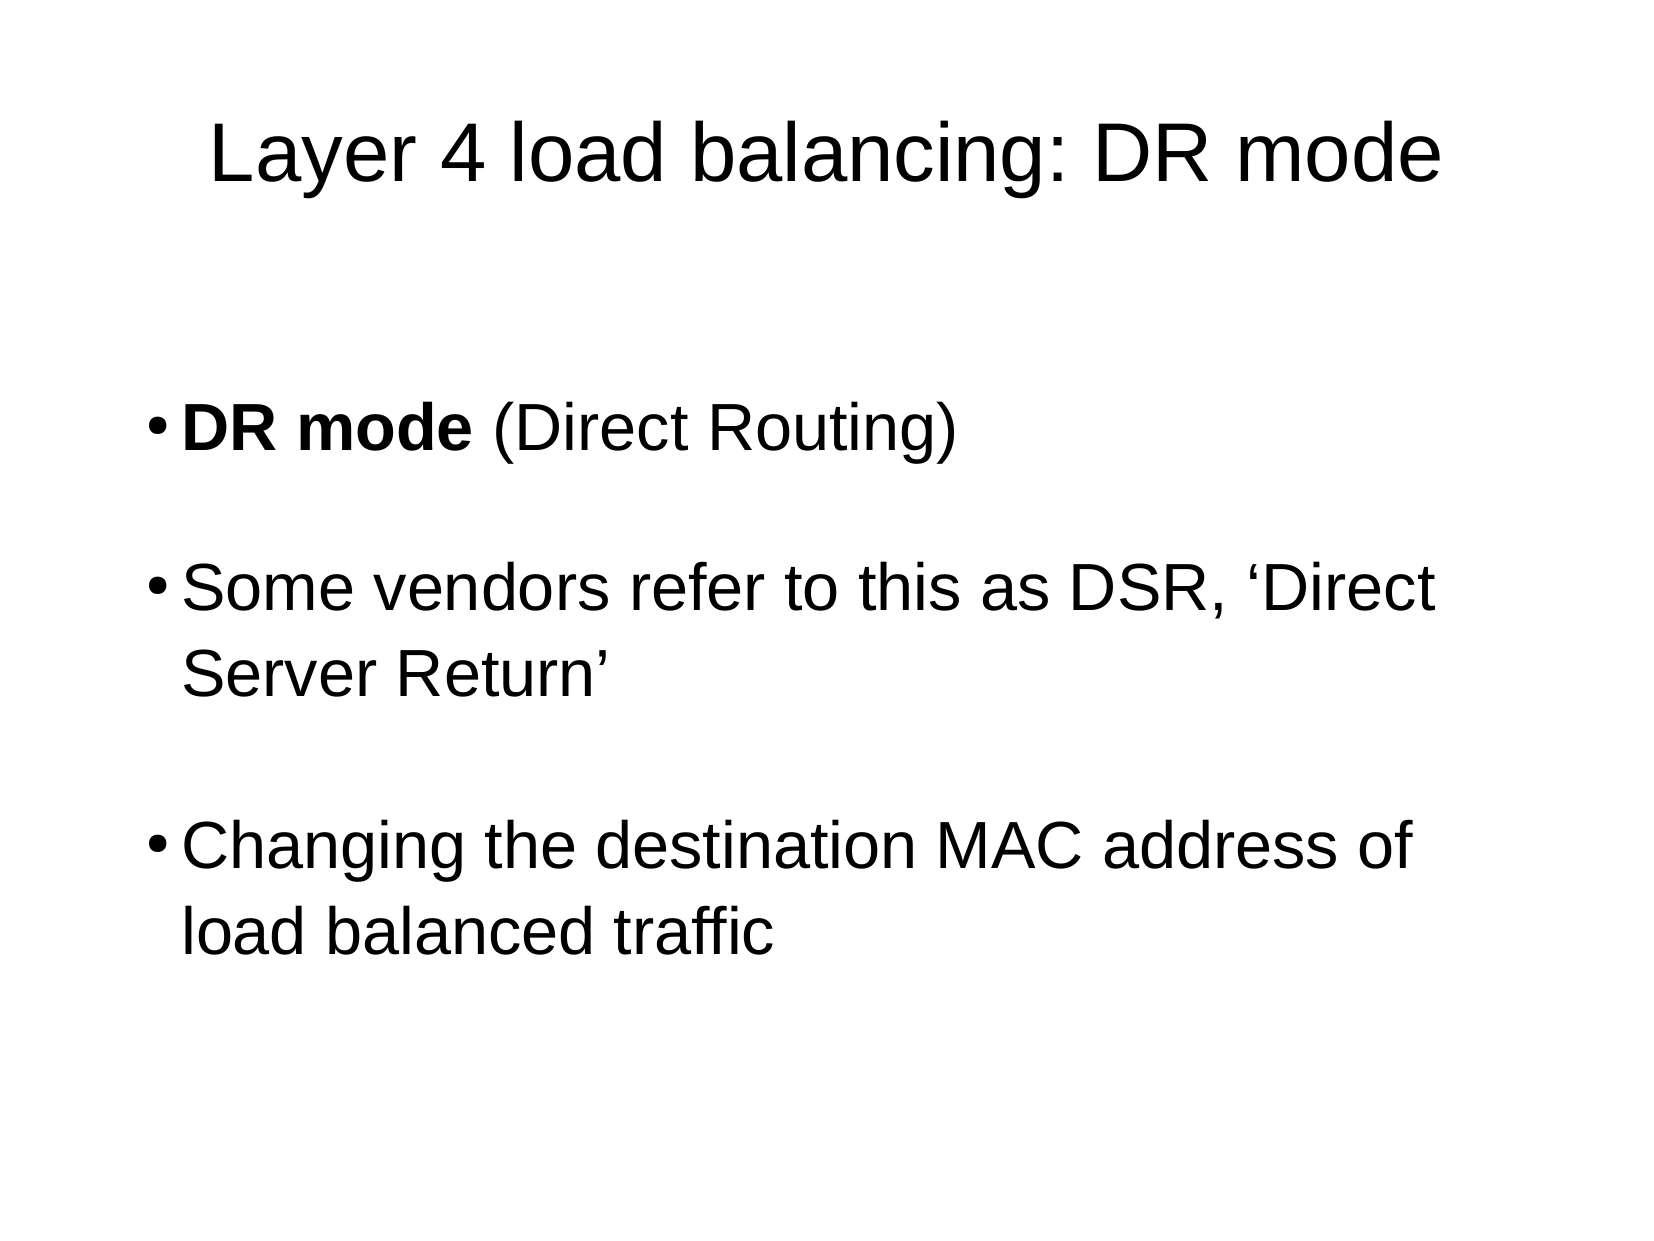

# Layer 4 load balancing: DR mode
DR mode (Direct Routing)
Some vendors refer to this as DSR, ‘Direct
Server Return’
Changing the destination MAC address of
load balanced traffic